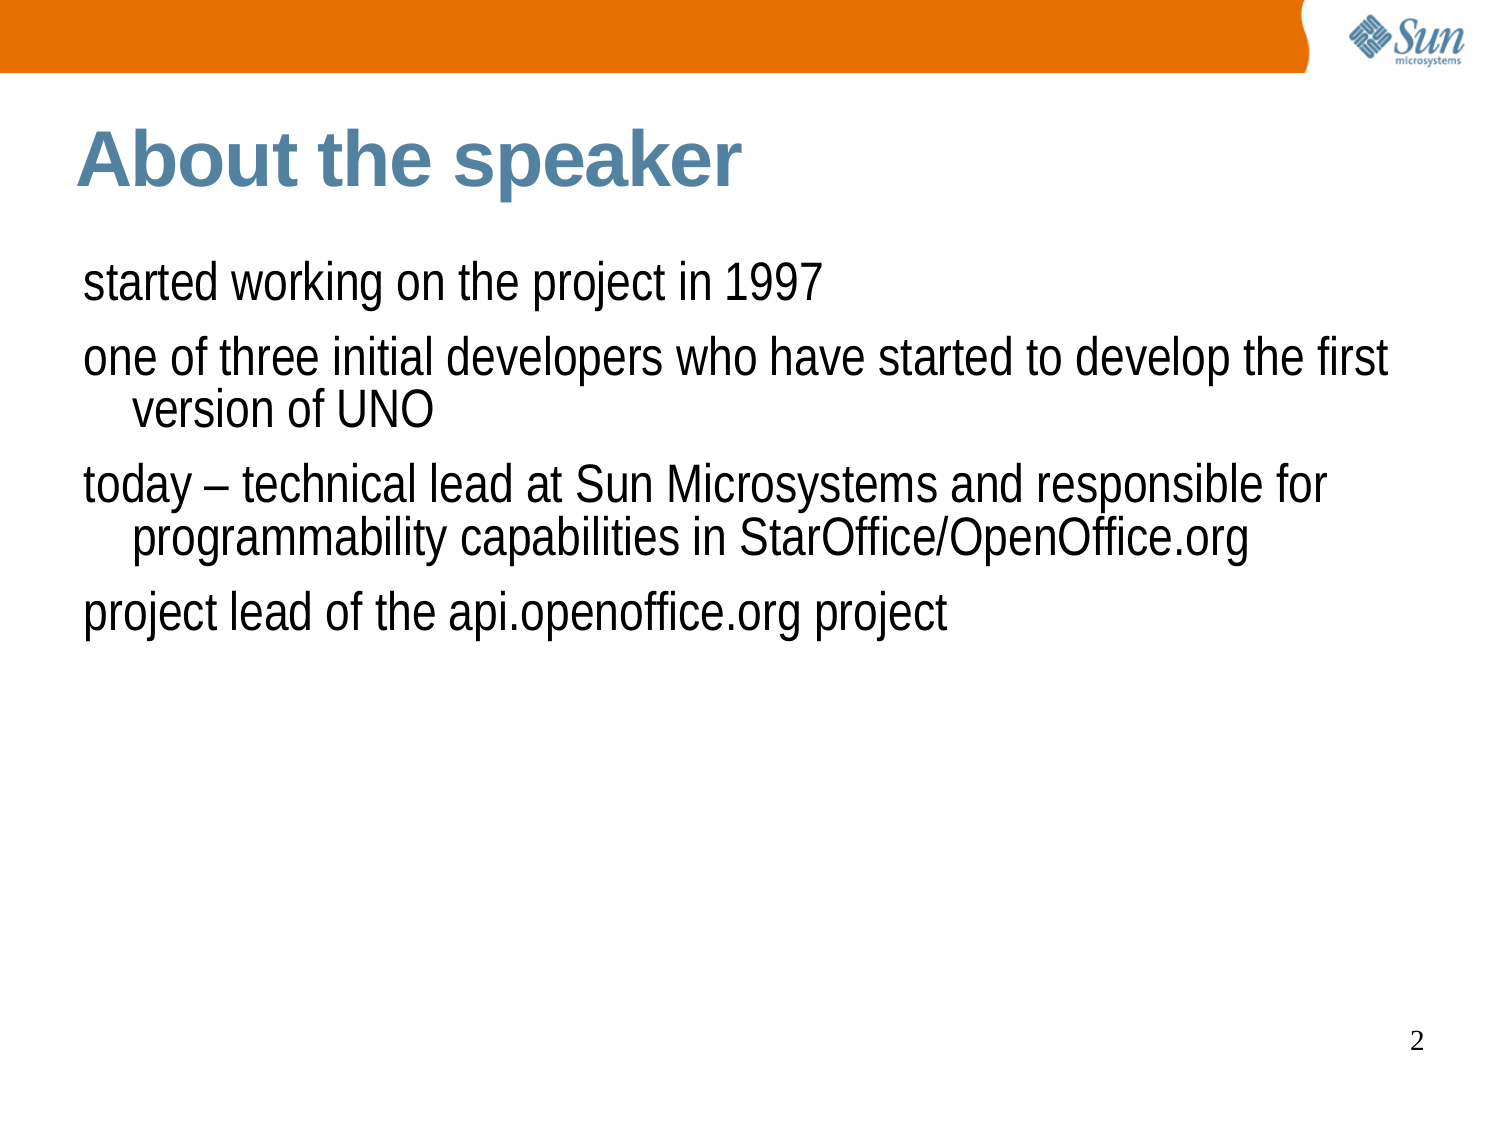

# About the speaker
started working on the project in 1997
one of three initial developers who have started to develop the first version of UNO
today – technical lead at Sun Microsystems and responsible for programmability capabilities in StarOffice/OpenOffice.org
project lead of the api.openoffice.org project
2